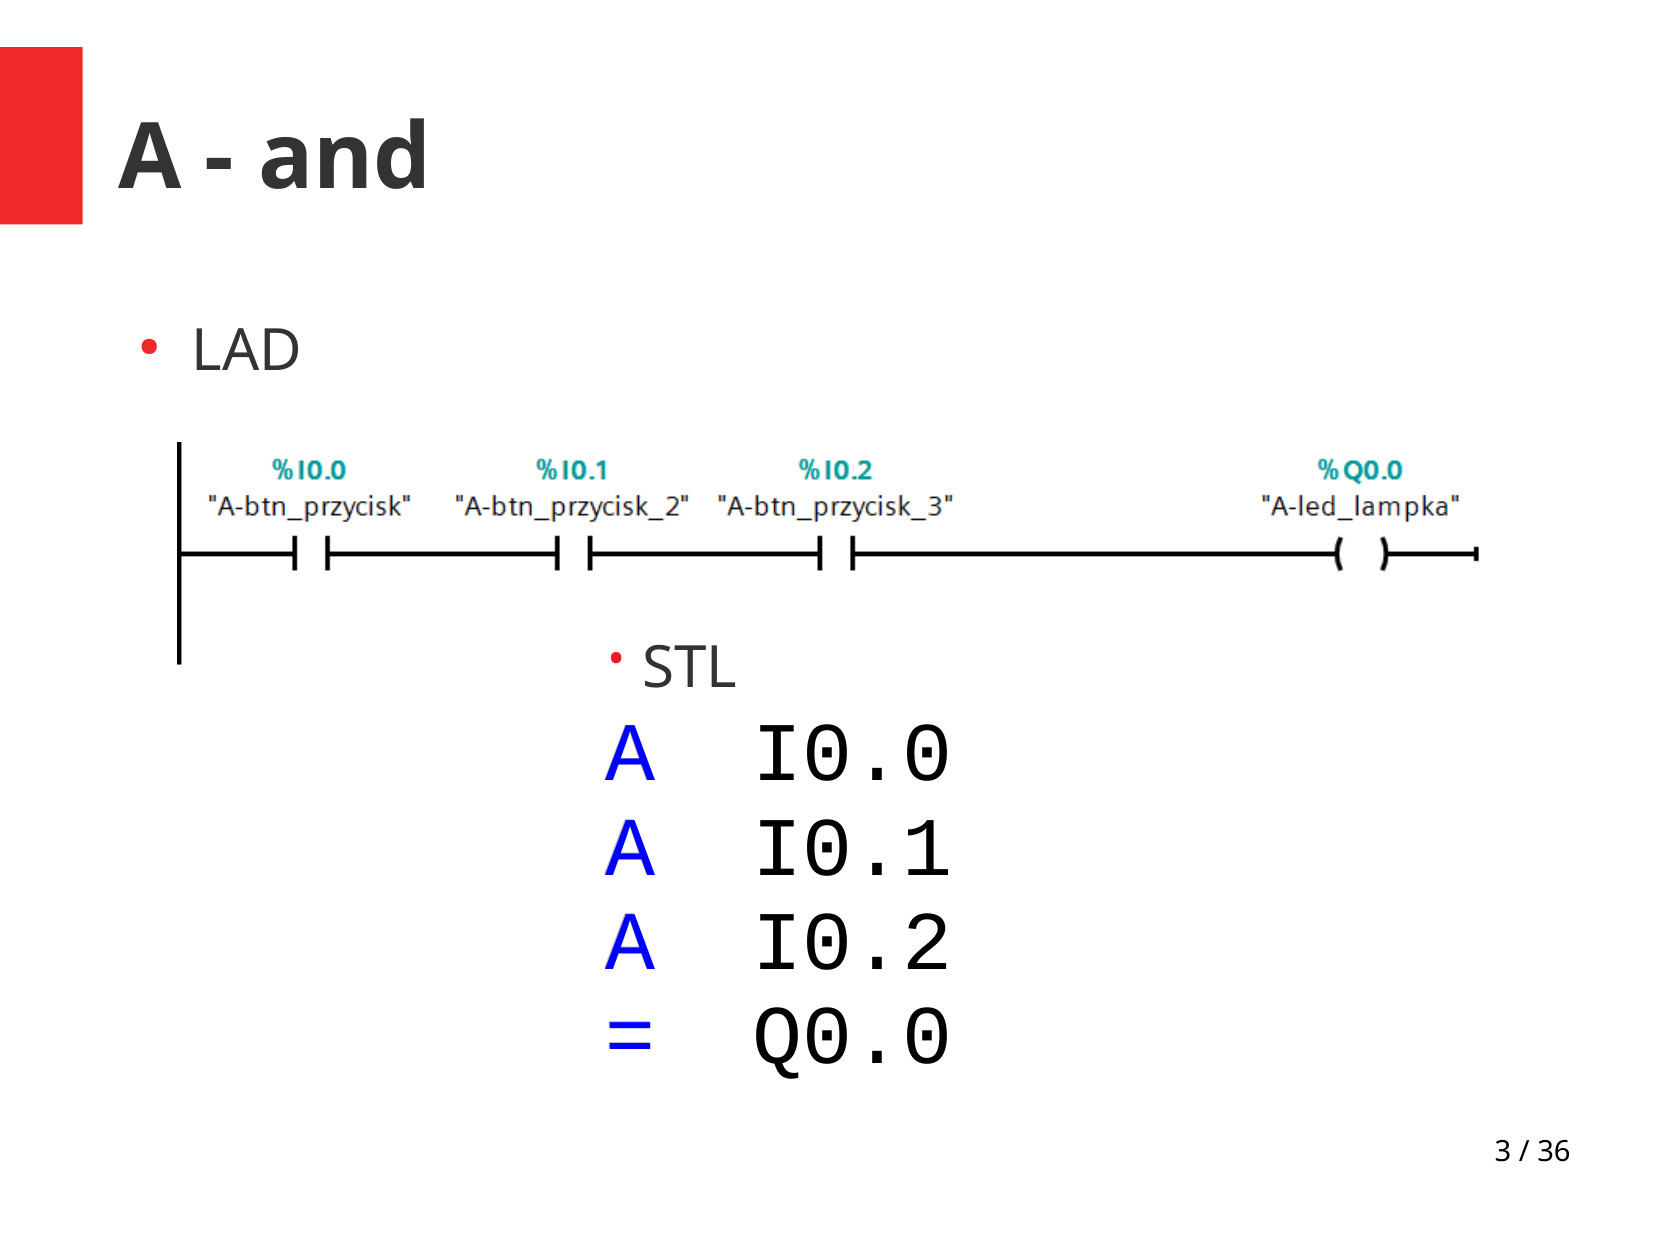

# A - and
LAD
· STL
A		I0.0
A		I0.1
A		I0.2
=		Q0.0
3